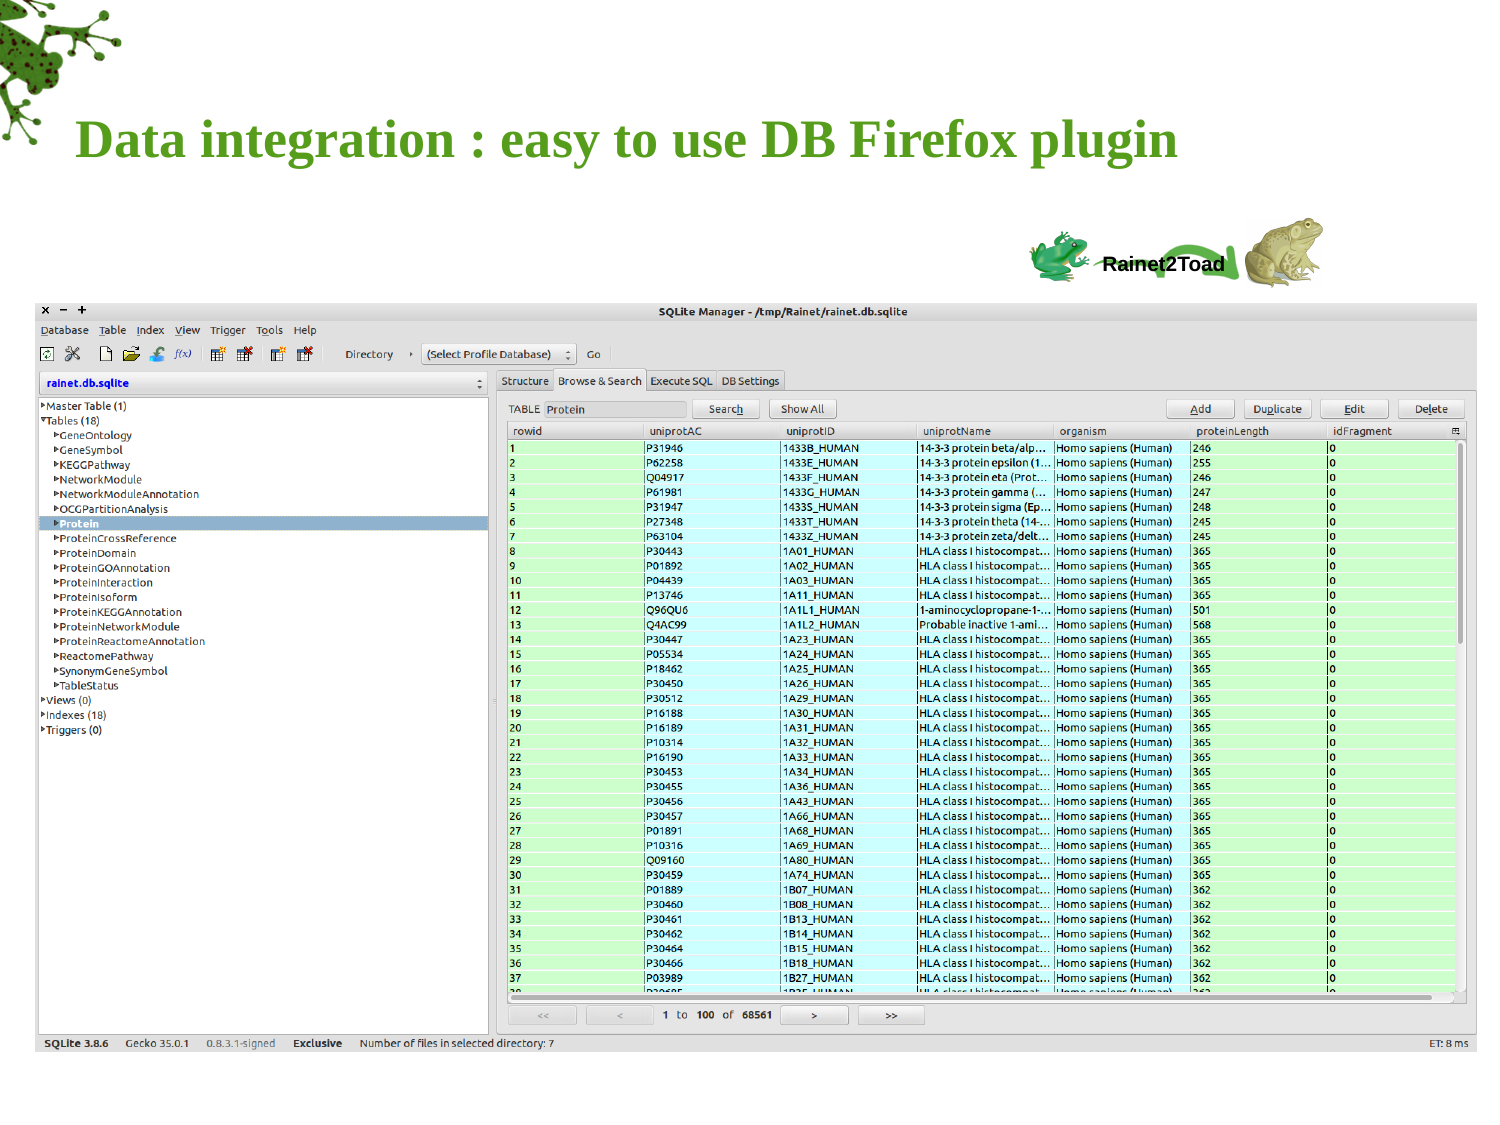

# Data integration : easy to use DB Firefox plugin
Rainet2Toad